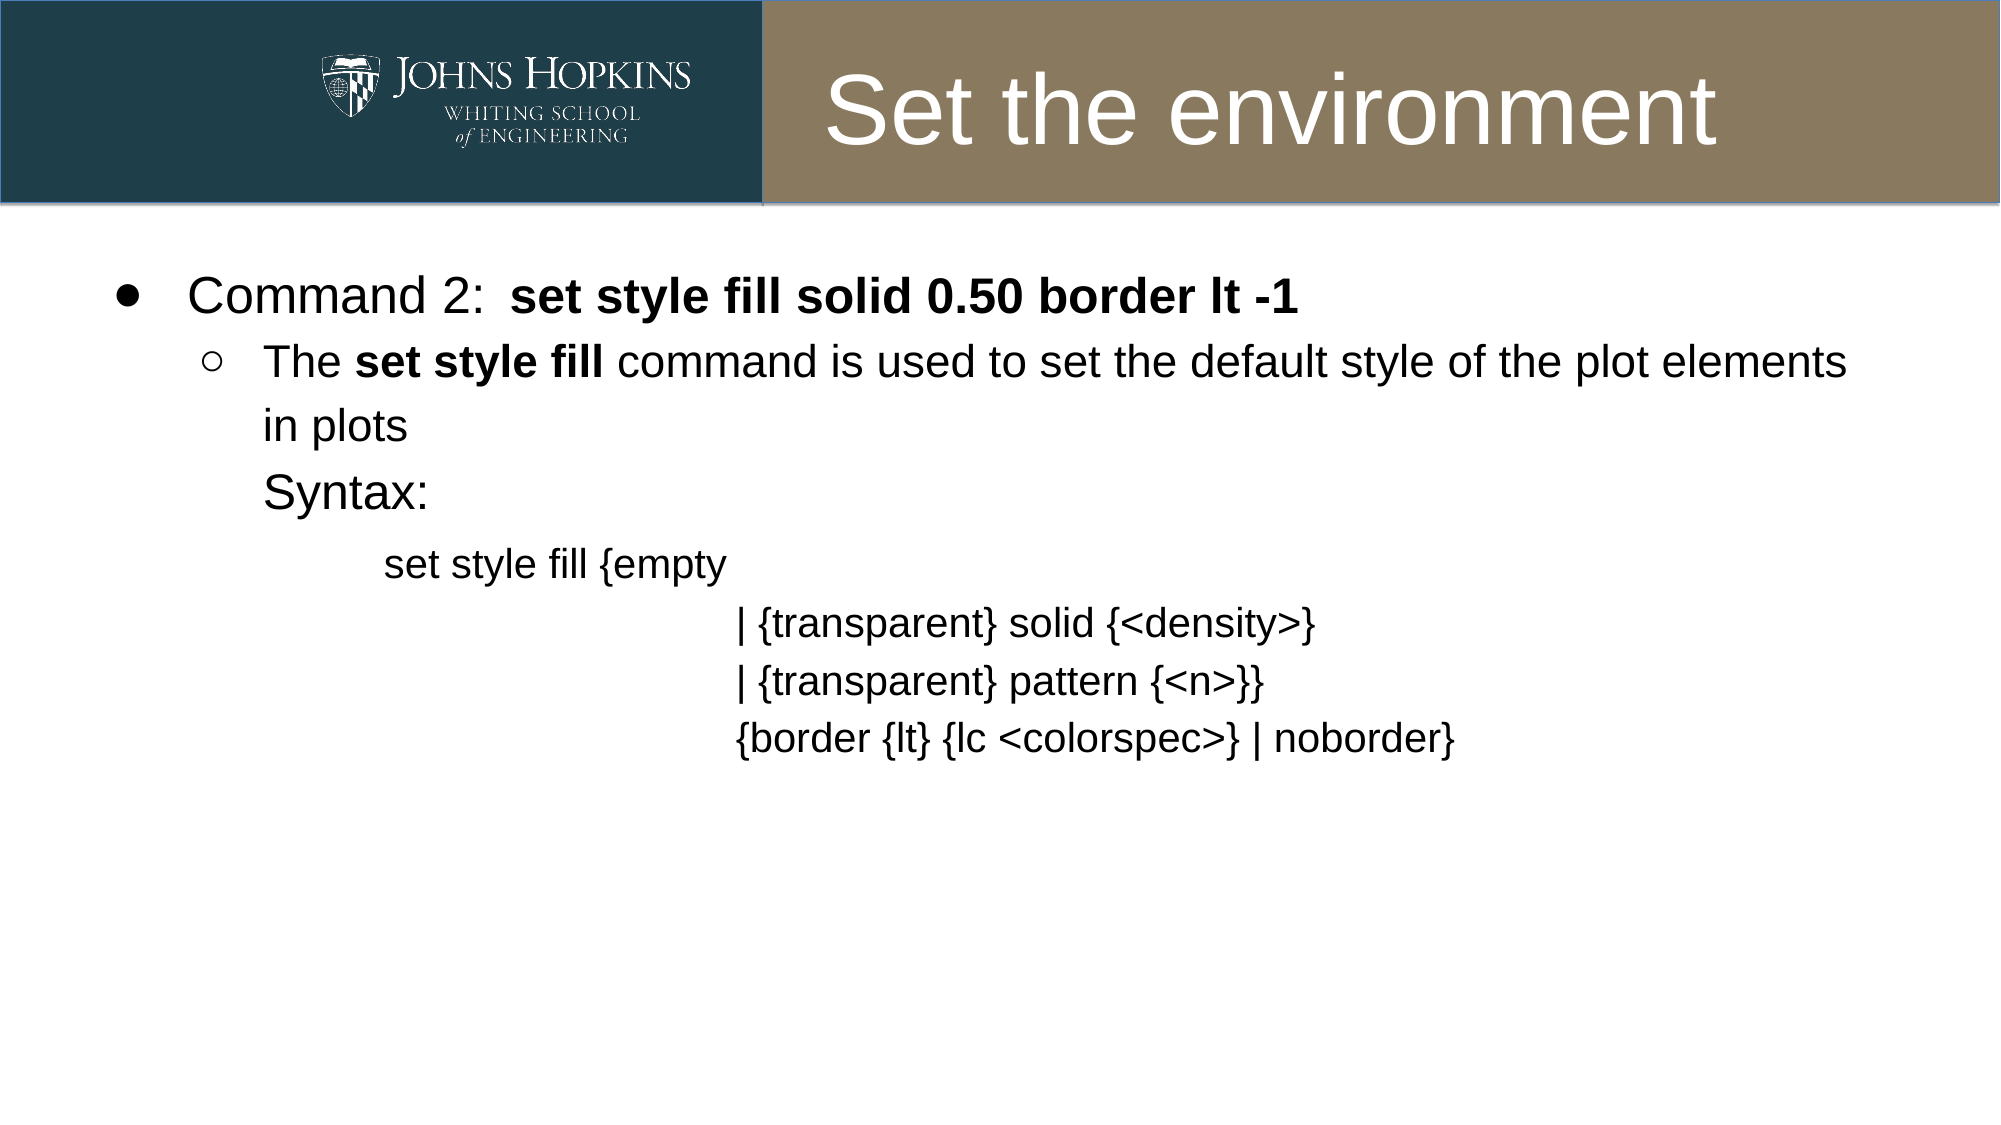

Set the environment
Command 2: set style fill solid 0.50 border lt -1
The set style fill command is used to set the default style of the plot elements in plots
Syntax:
 set style fill {empty
| {transparent} solid {<density>}
| {transparent} pattern {<n>}}
{border {lt} {lc <colorspec>} | noborder}